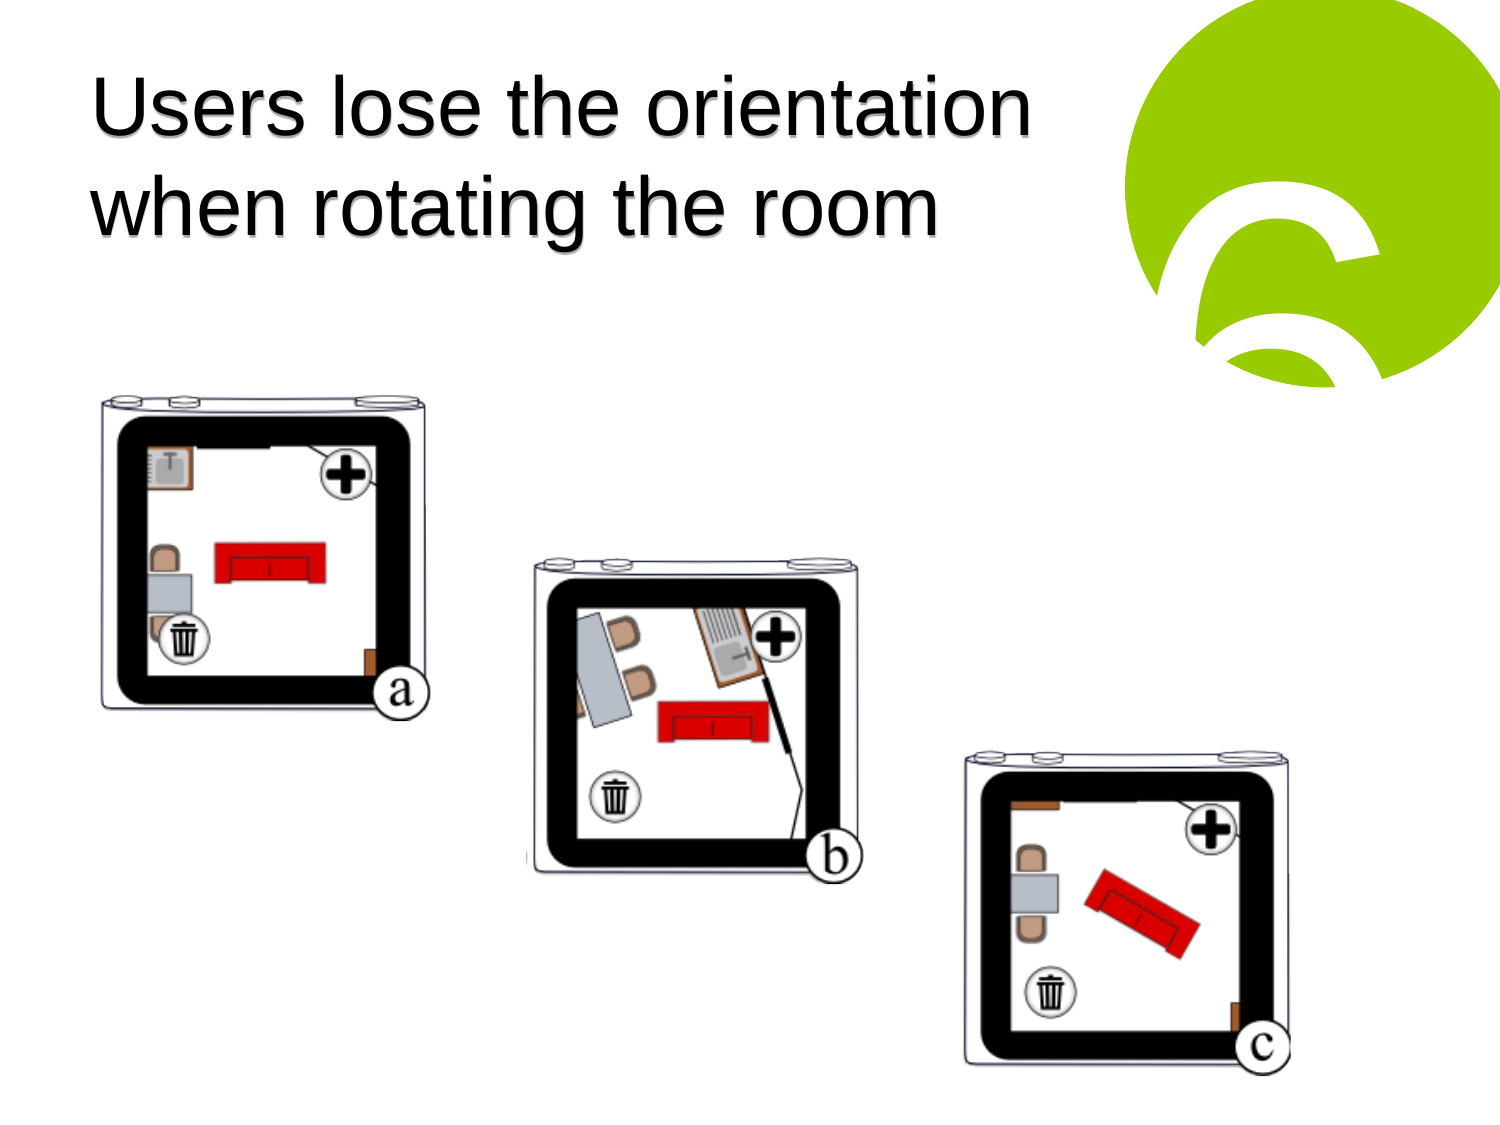

6
# Users lose the orientation when rotating the room